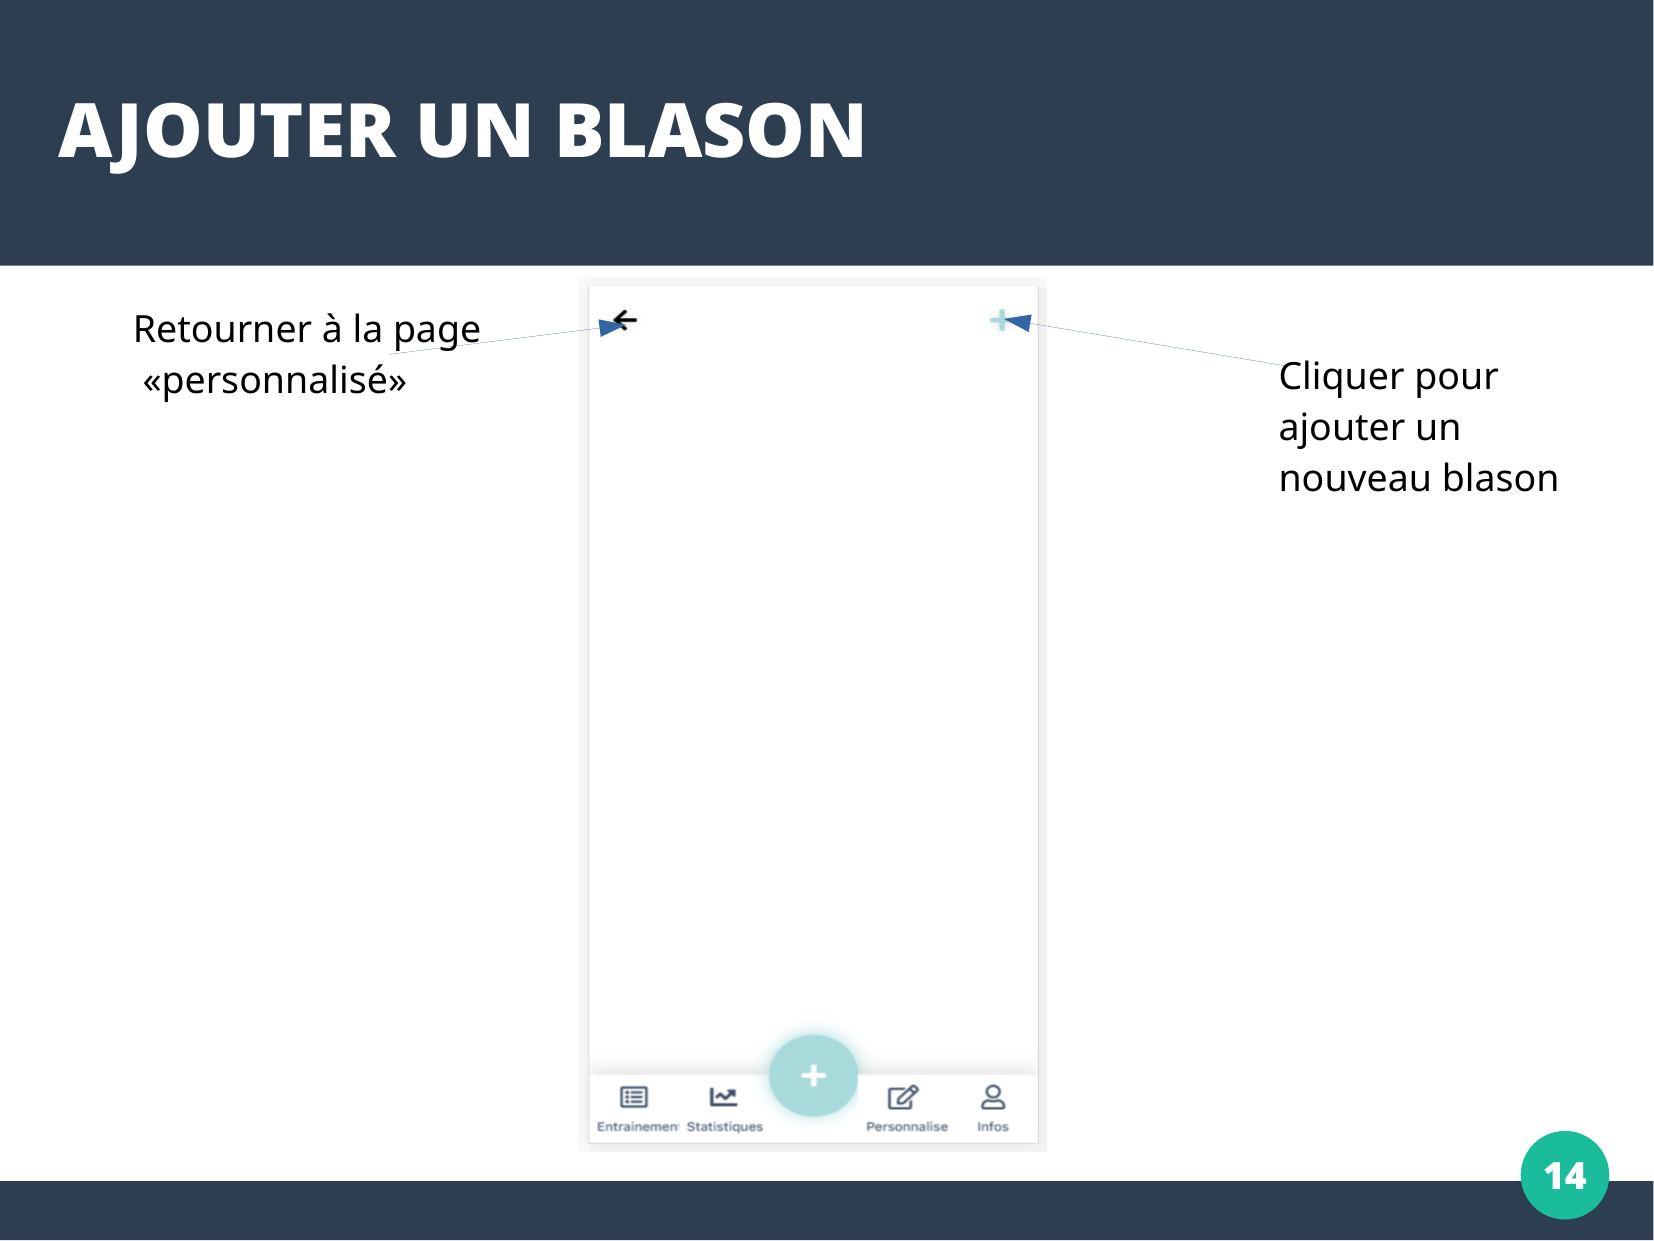

# AJOUTER UN BLASON
Retourner à la page  «personnalisé»
Cliquer pour ajouter un nouveau blason
14